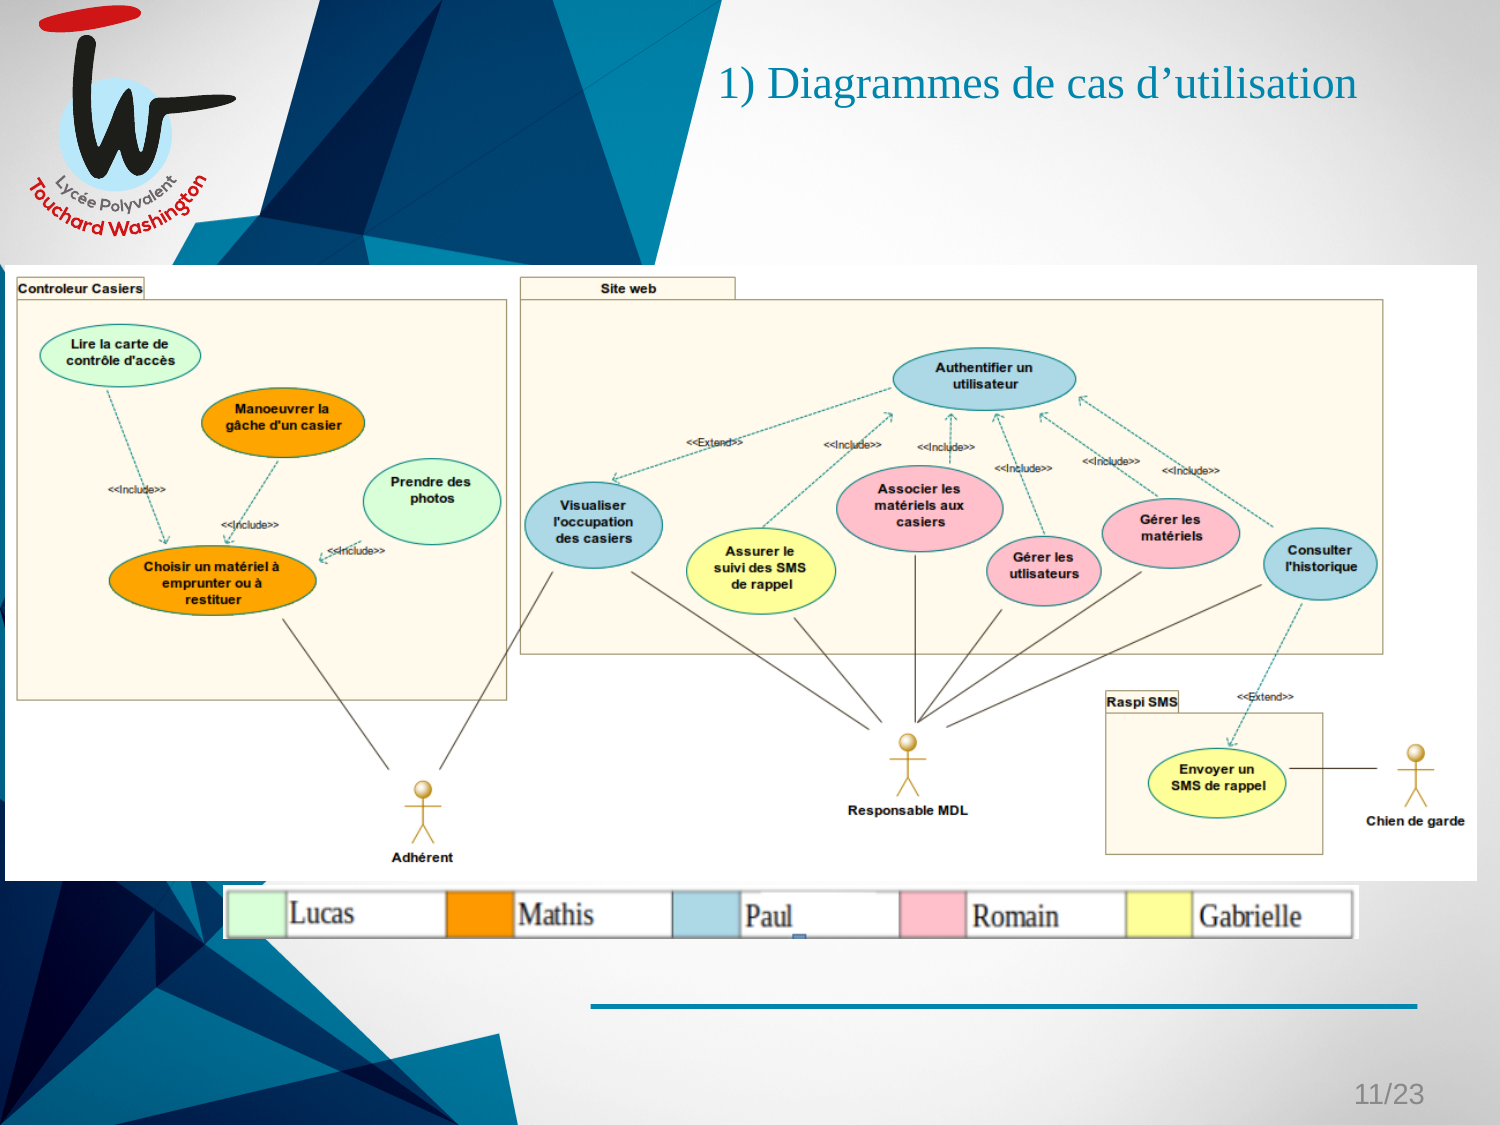

# 1) Diagrammes de cas d’utilisation
11